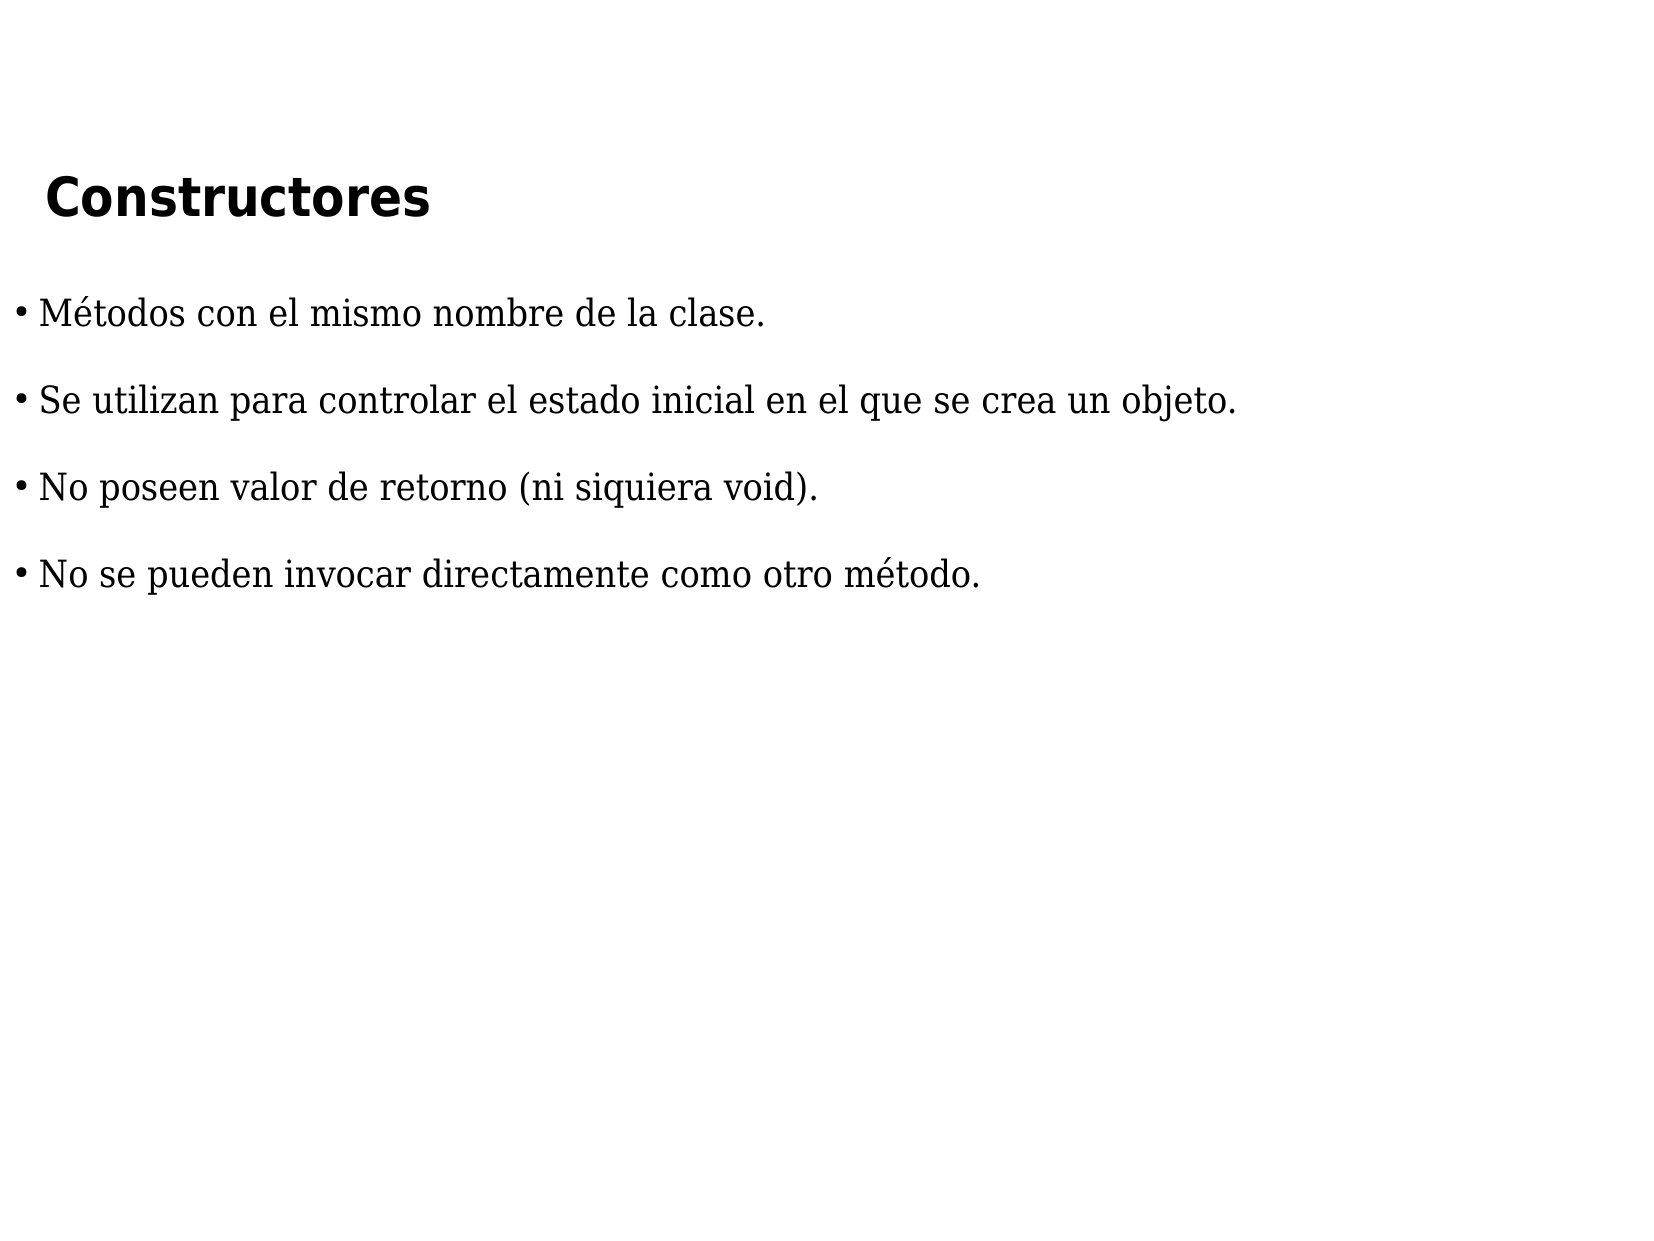

Constructores
 Métodos con el mismo nombre de la clase.
 Se utilizan para controlar el estado inicial en el que se crea un objeto.
 No poseen valor de retorno (ni siquiera void).
 No se pueden invocar directamente como otro método.